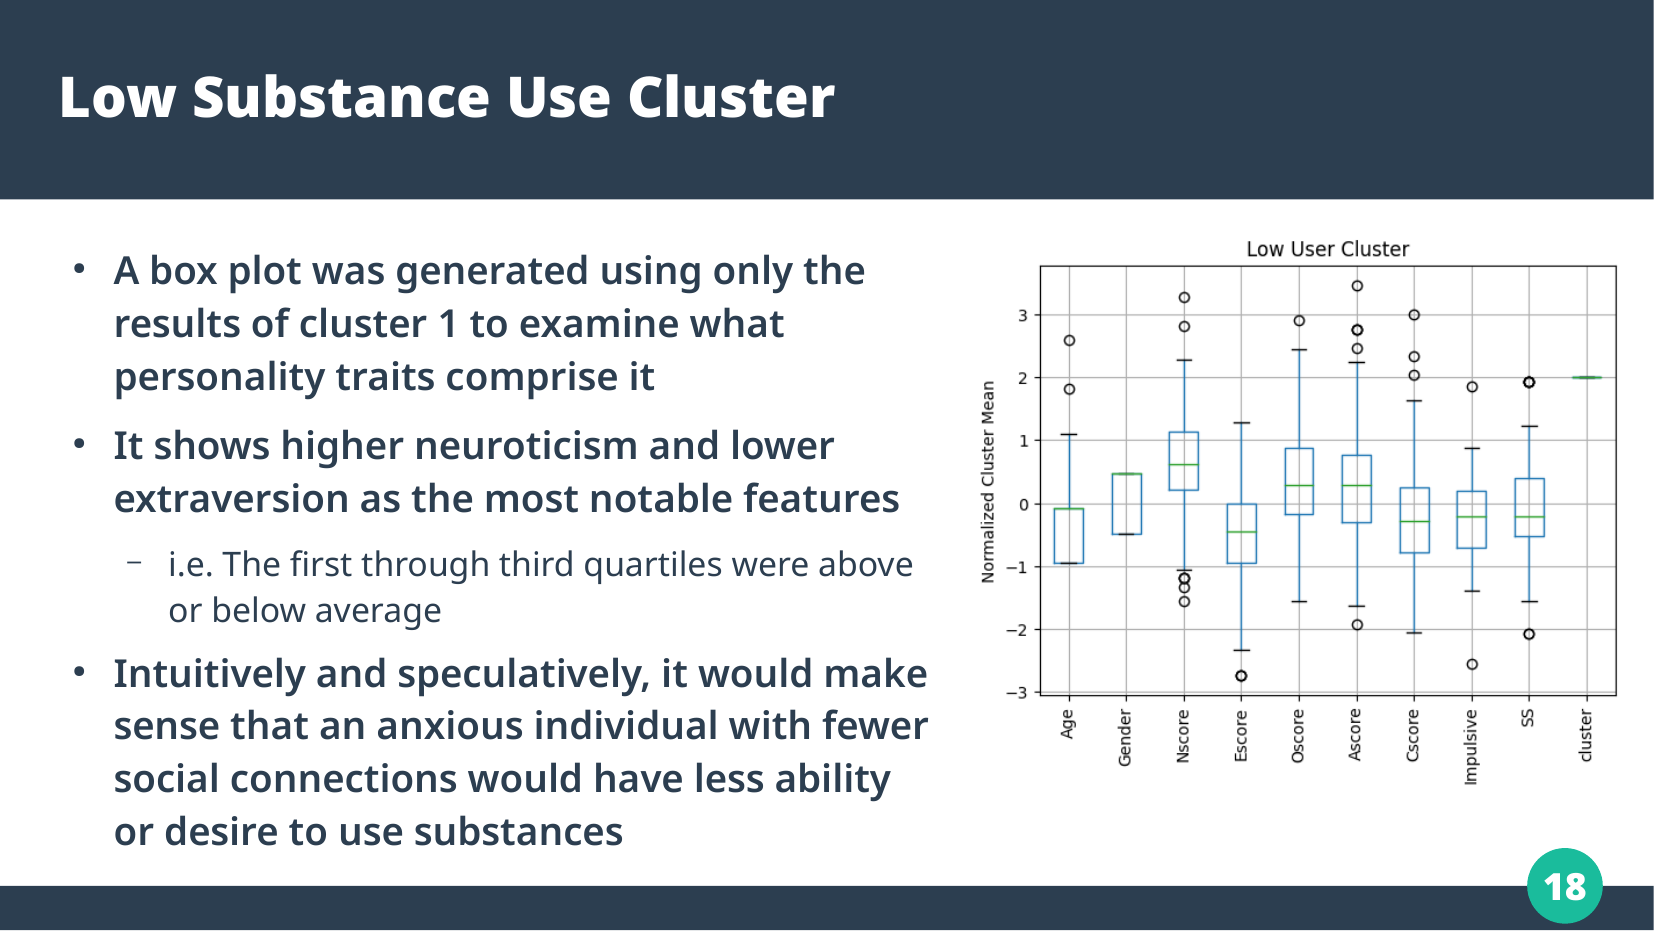

# Low Substance Use Cluster
A box plot was generated using only the results of cluster 1 to examine what personality traits comprise it
It shows higher neuroticism and lower extraversion as the most notable features
i.e. The first through third quartiles were above or below average
Intuitively and speculatively, it would make sense that an anxious individual with fewer social connections would have less ability or desire to use substances